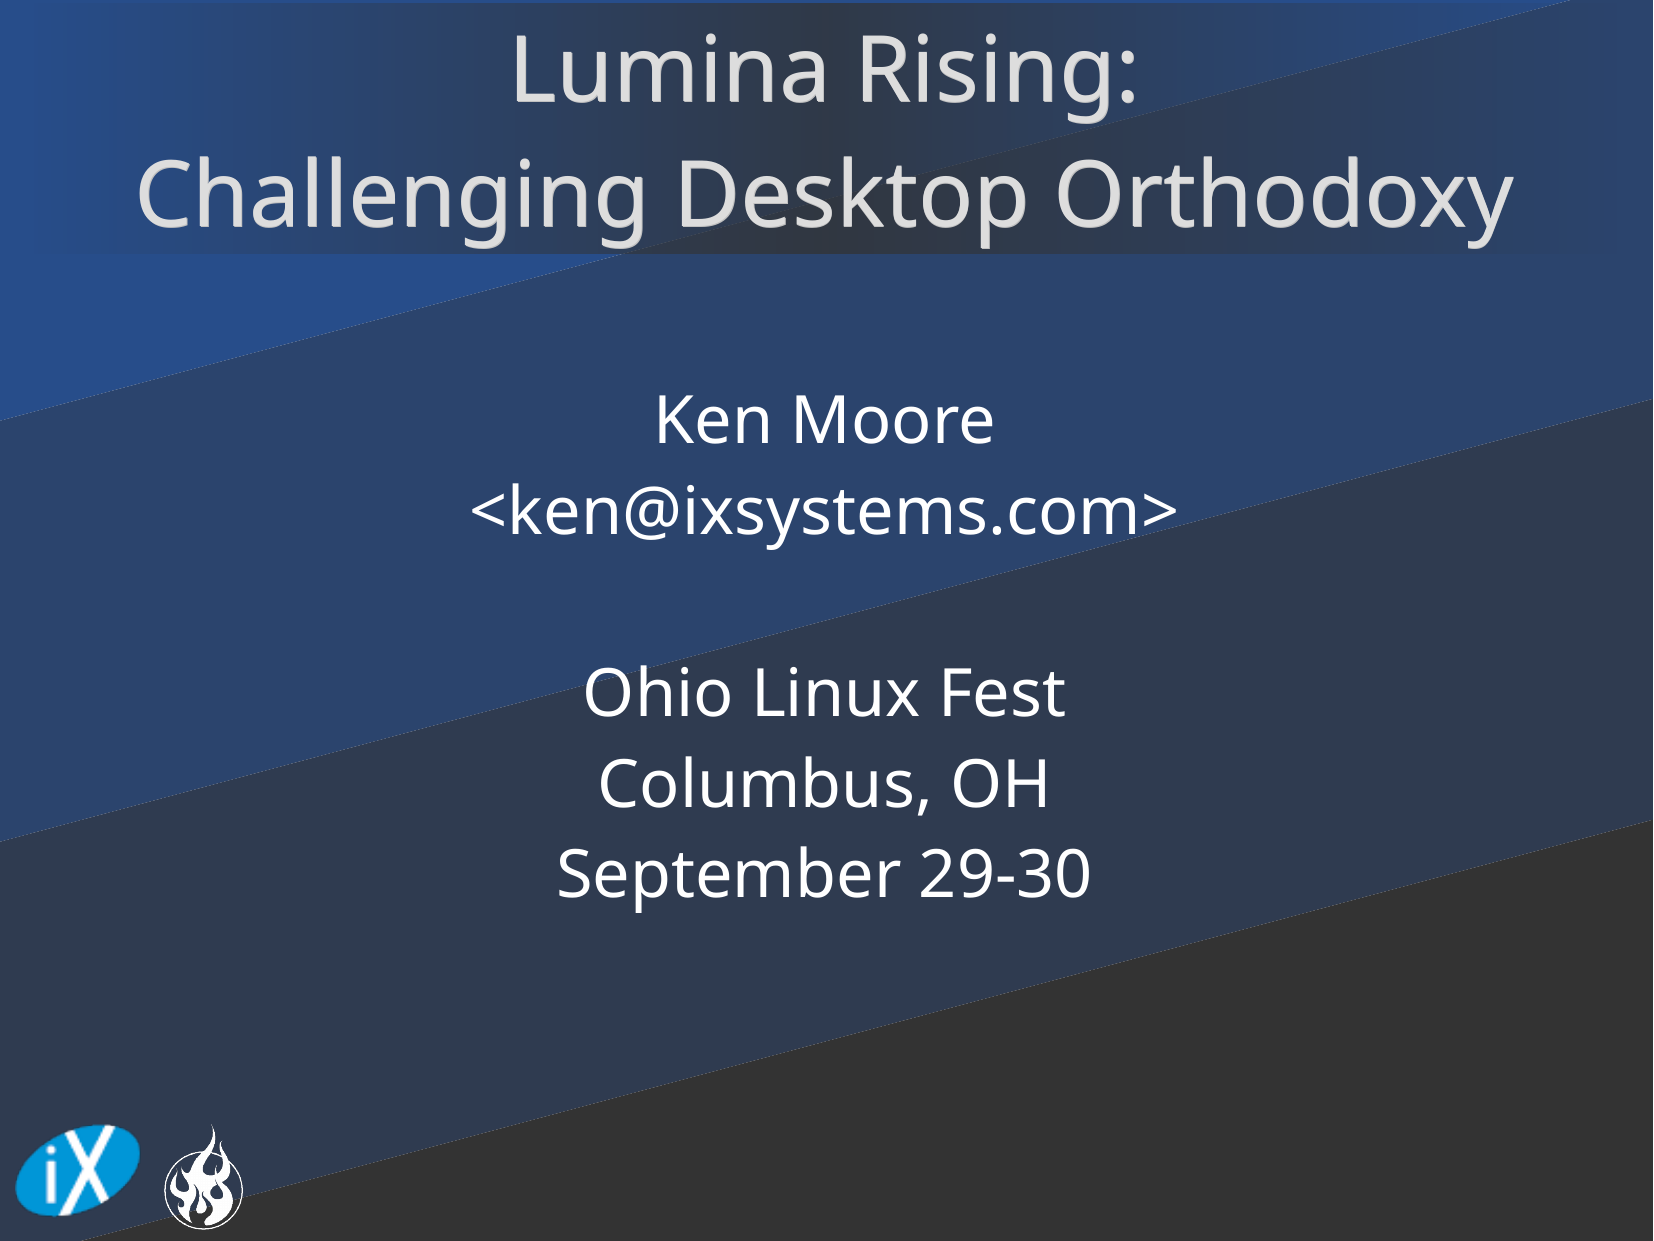

# Lumina Rising: Challenging Desktop Orthodoxy
Ken Moore
<ken@ixsystems.com>
Ohio Linux Fest
Columbus, OH
September 29-30